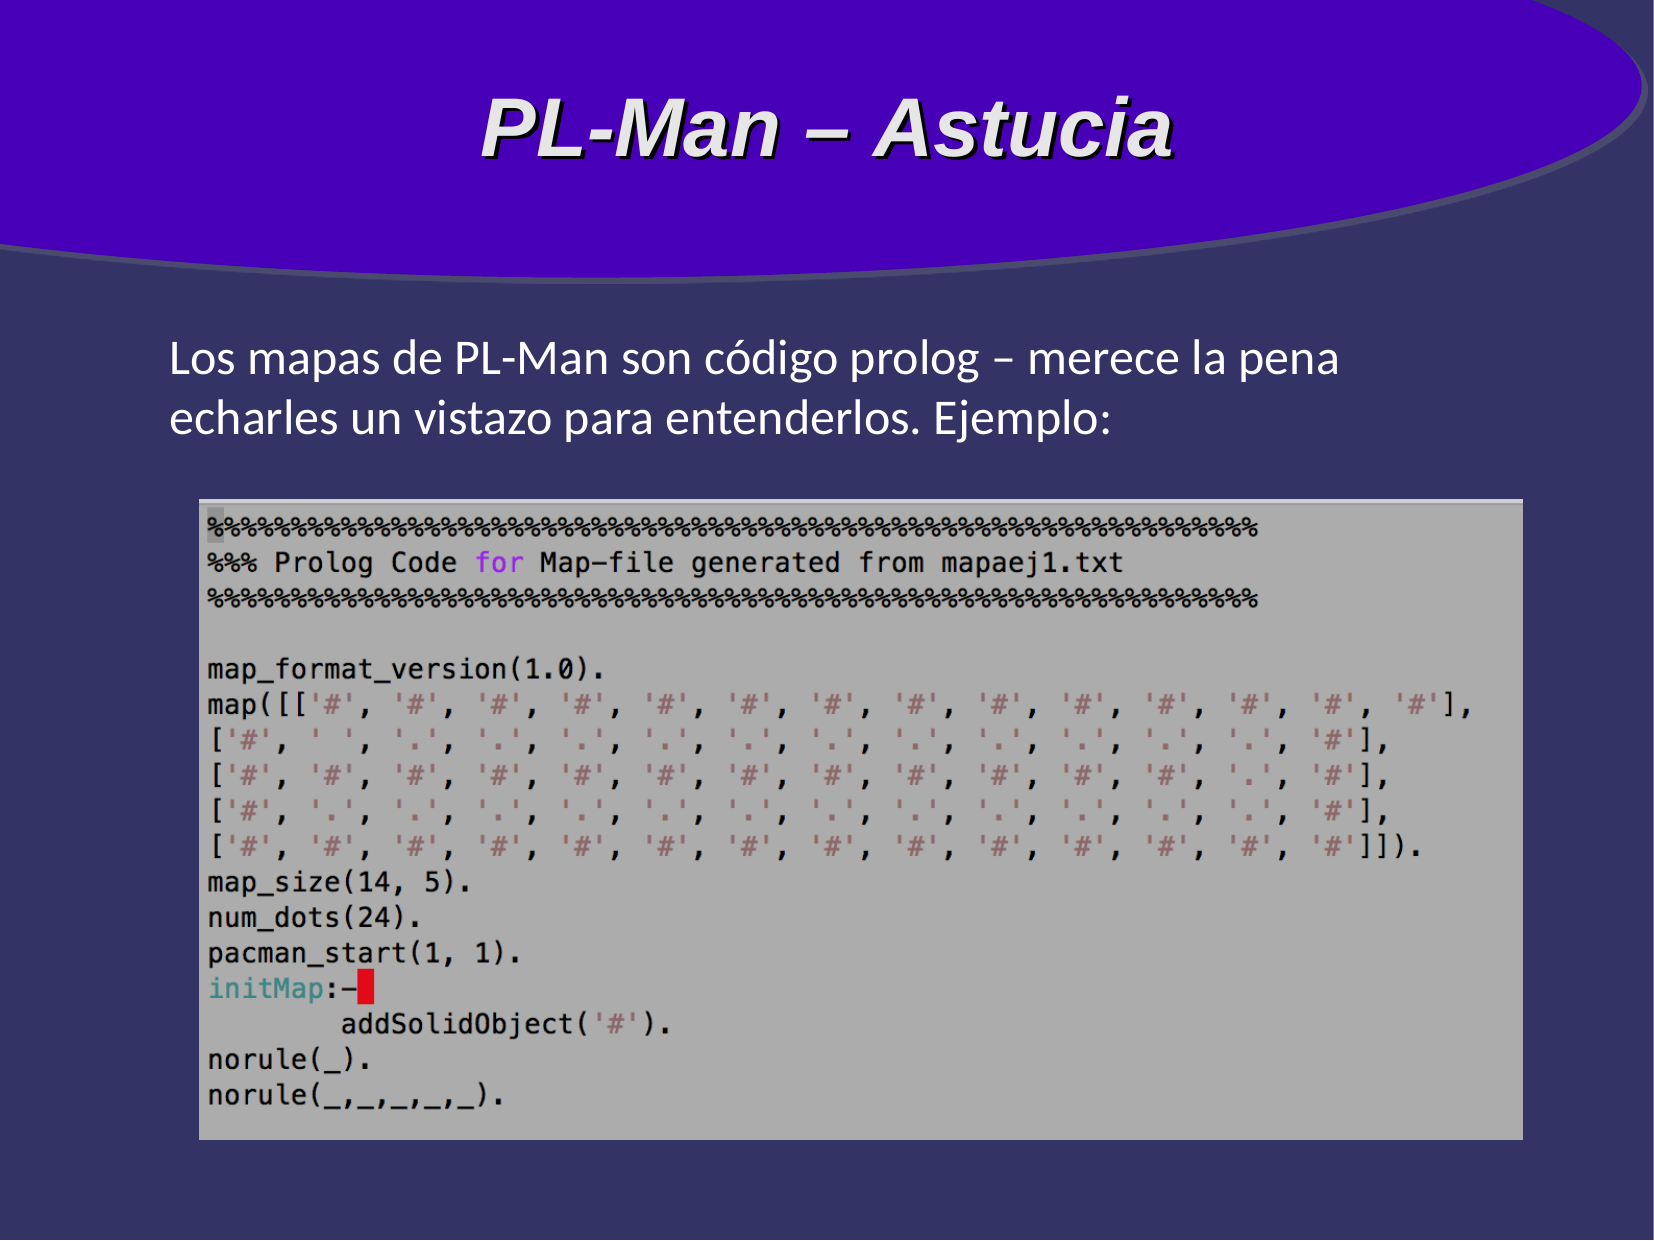

PL-Man – Astucia
Los mapas de PL-Man son código prolog – merece la pena echarles un vistazo para entenderlos. Ejemplo: